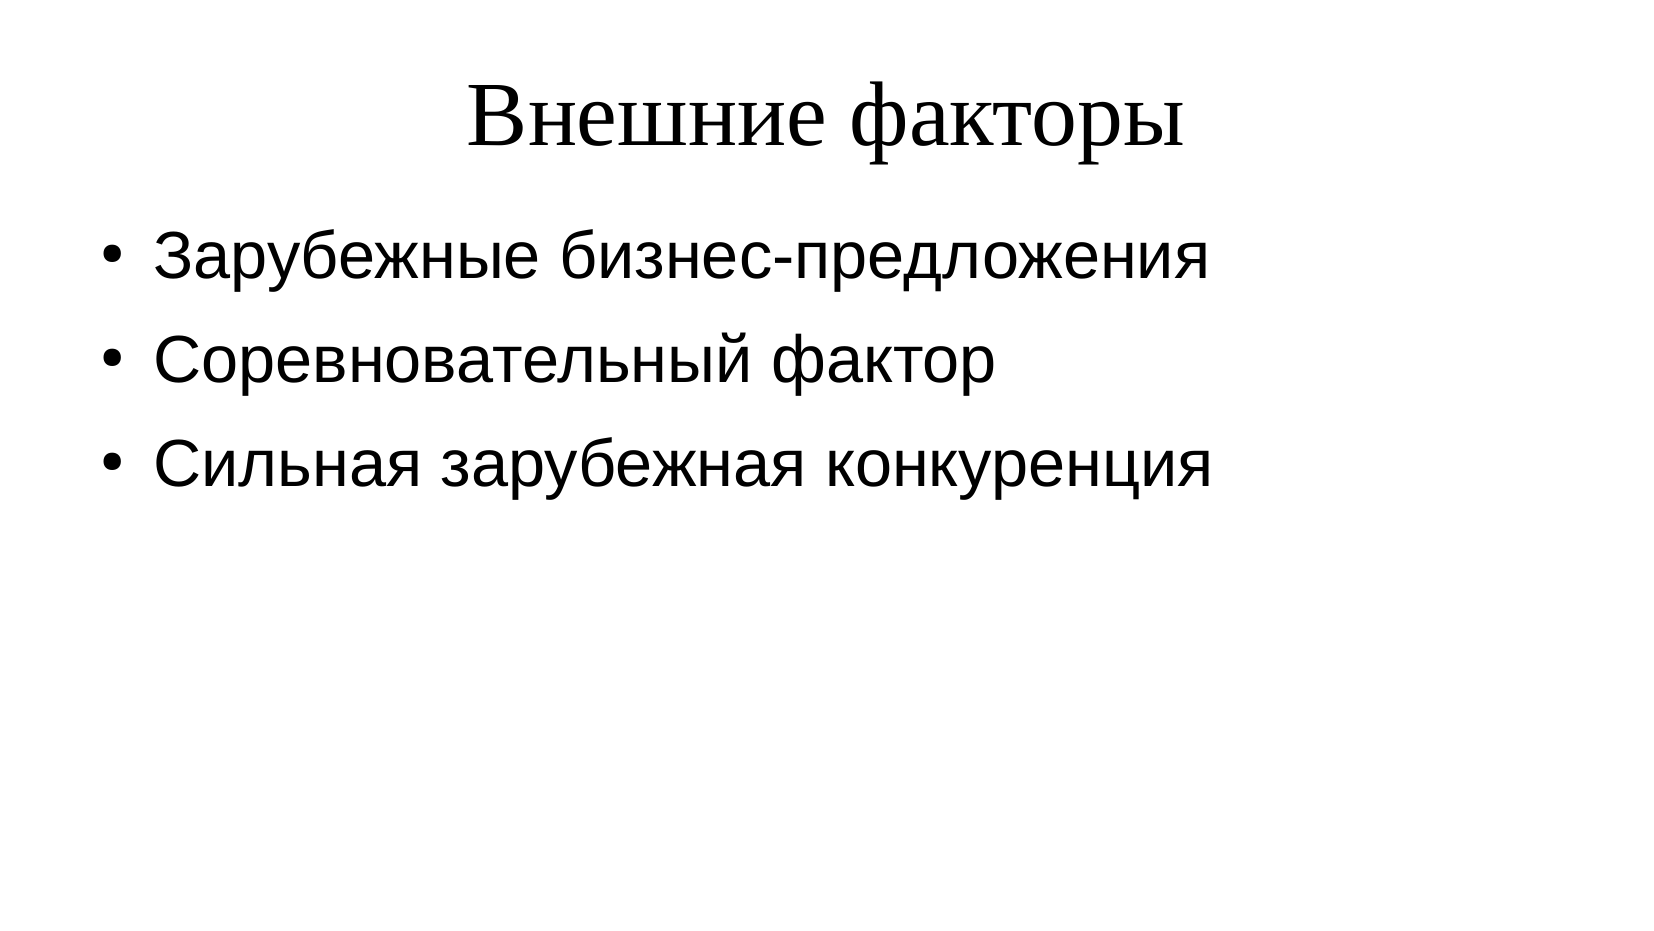

# Внешние факторы
Зарубежные бизнес-предложения
Соревновательный фактор
Сильная зарубежная конкуренция